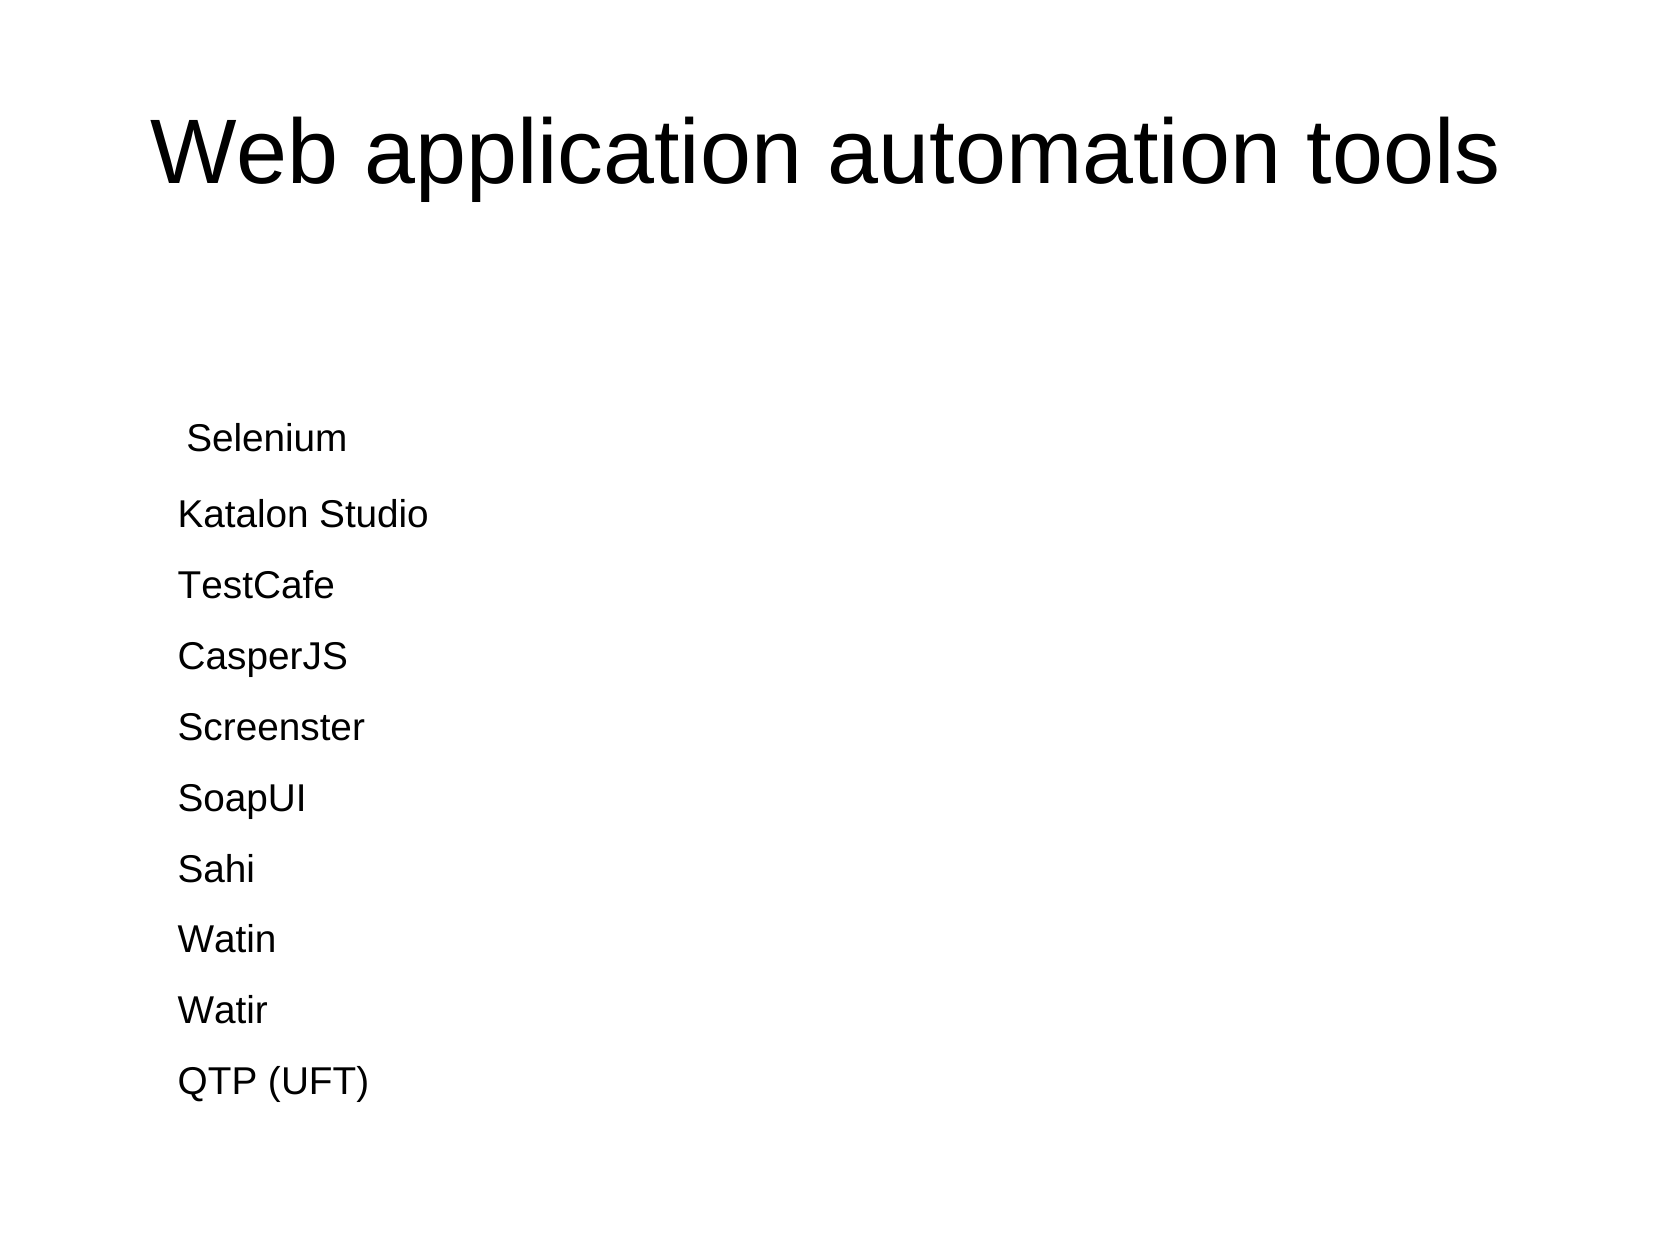

# Web application automation tools
 Selenium
 Katalon Studio
 TestCafe
 CasperJS
 Screenster
 SoapUI
 Sahi
 Watin
 Watir
 QTP (UFT)